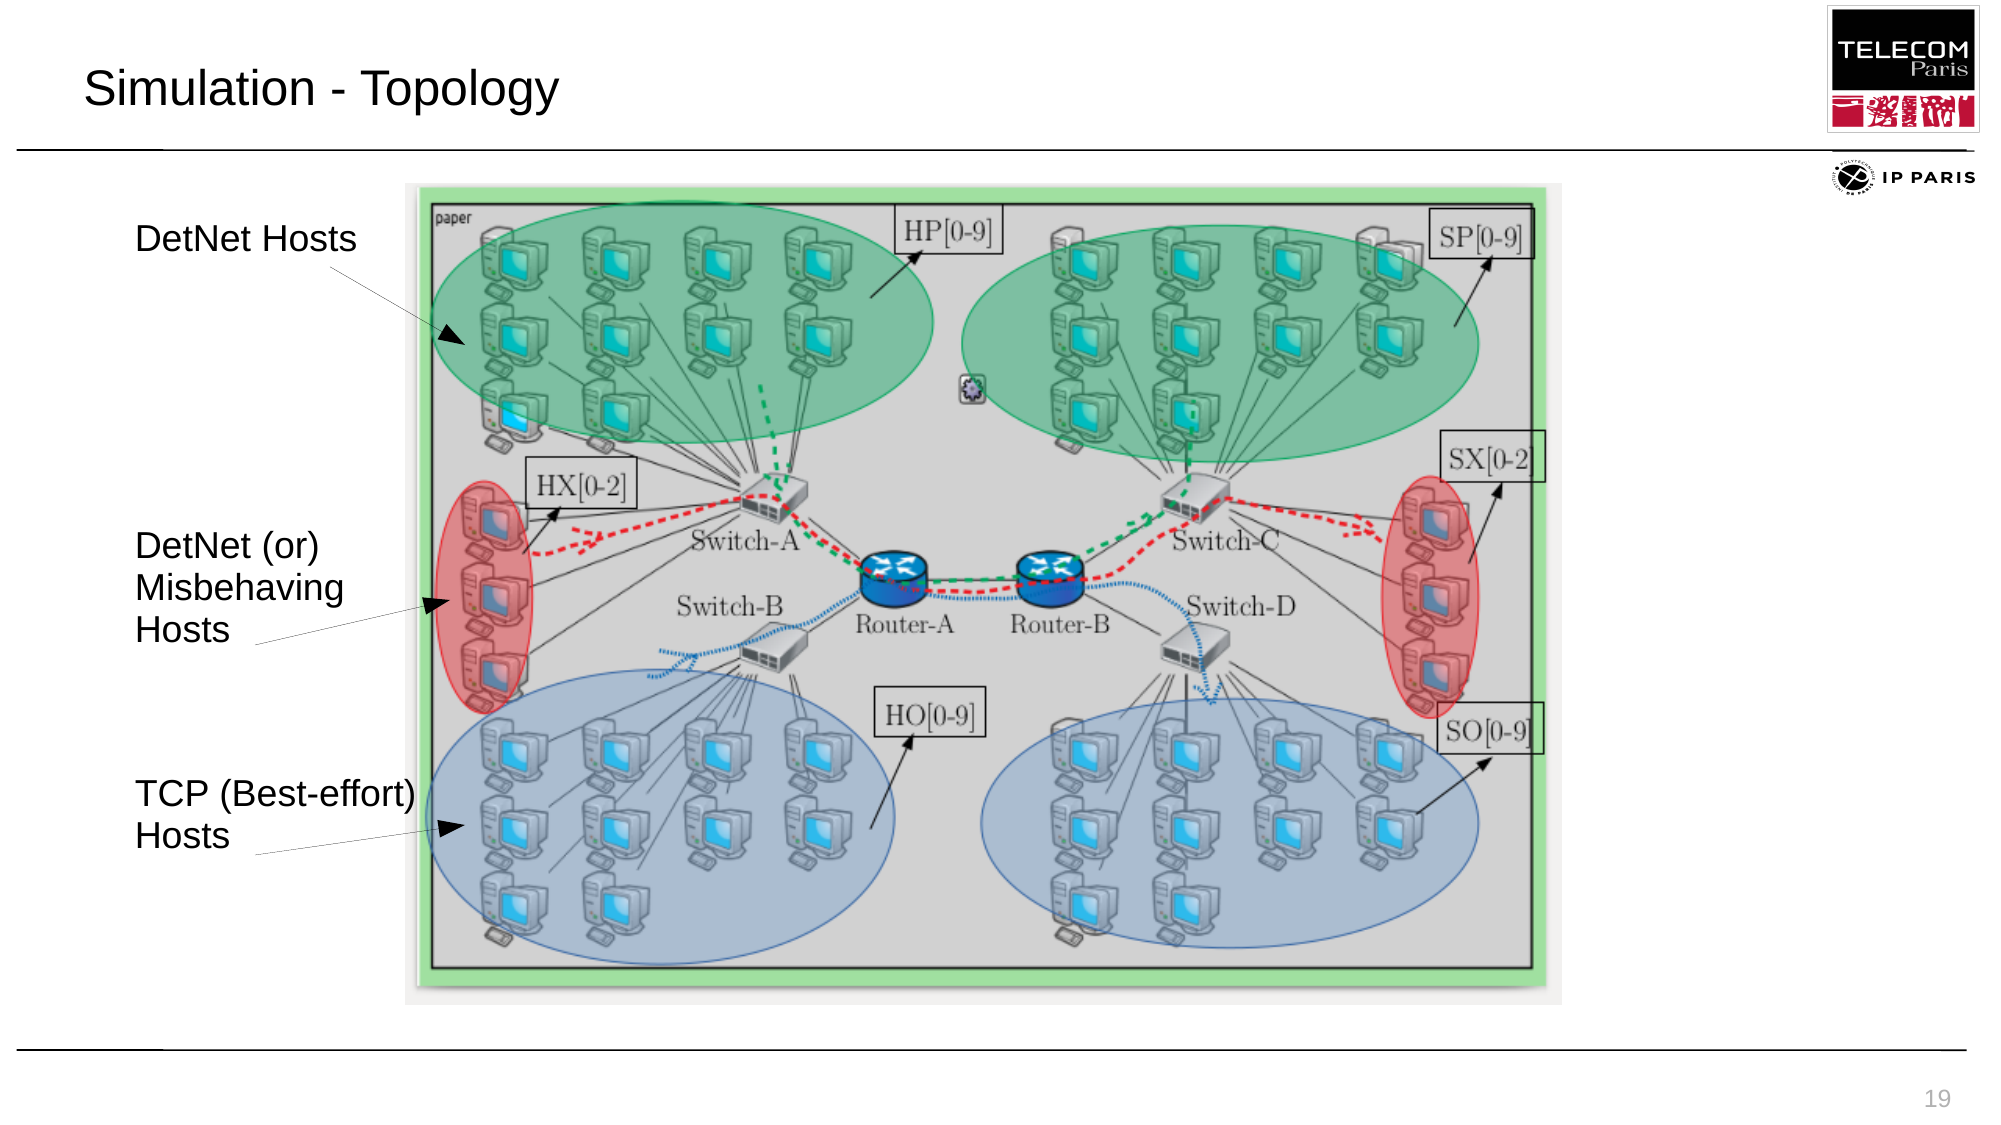

# Simulation - Topology
DetNet Hosts
DetNet (or) Misbehaving Hosts
TCP (Best-effort) Hosts